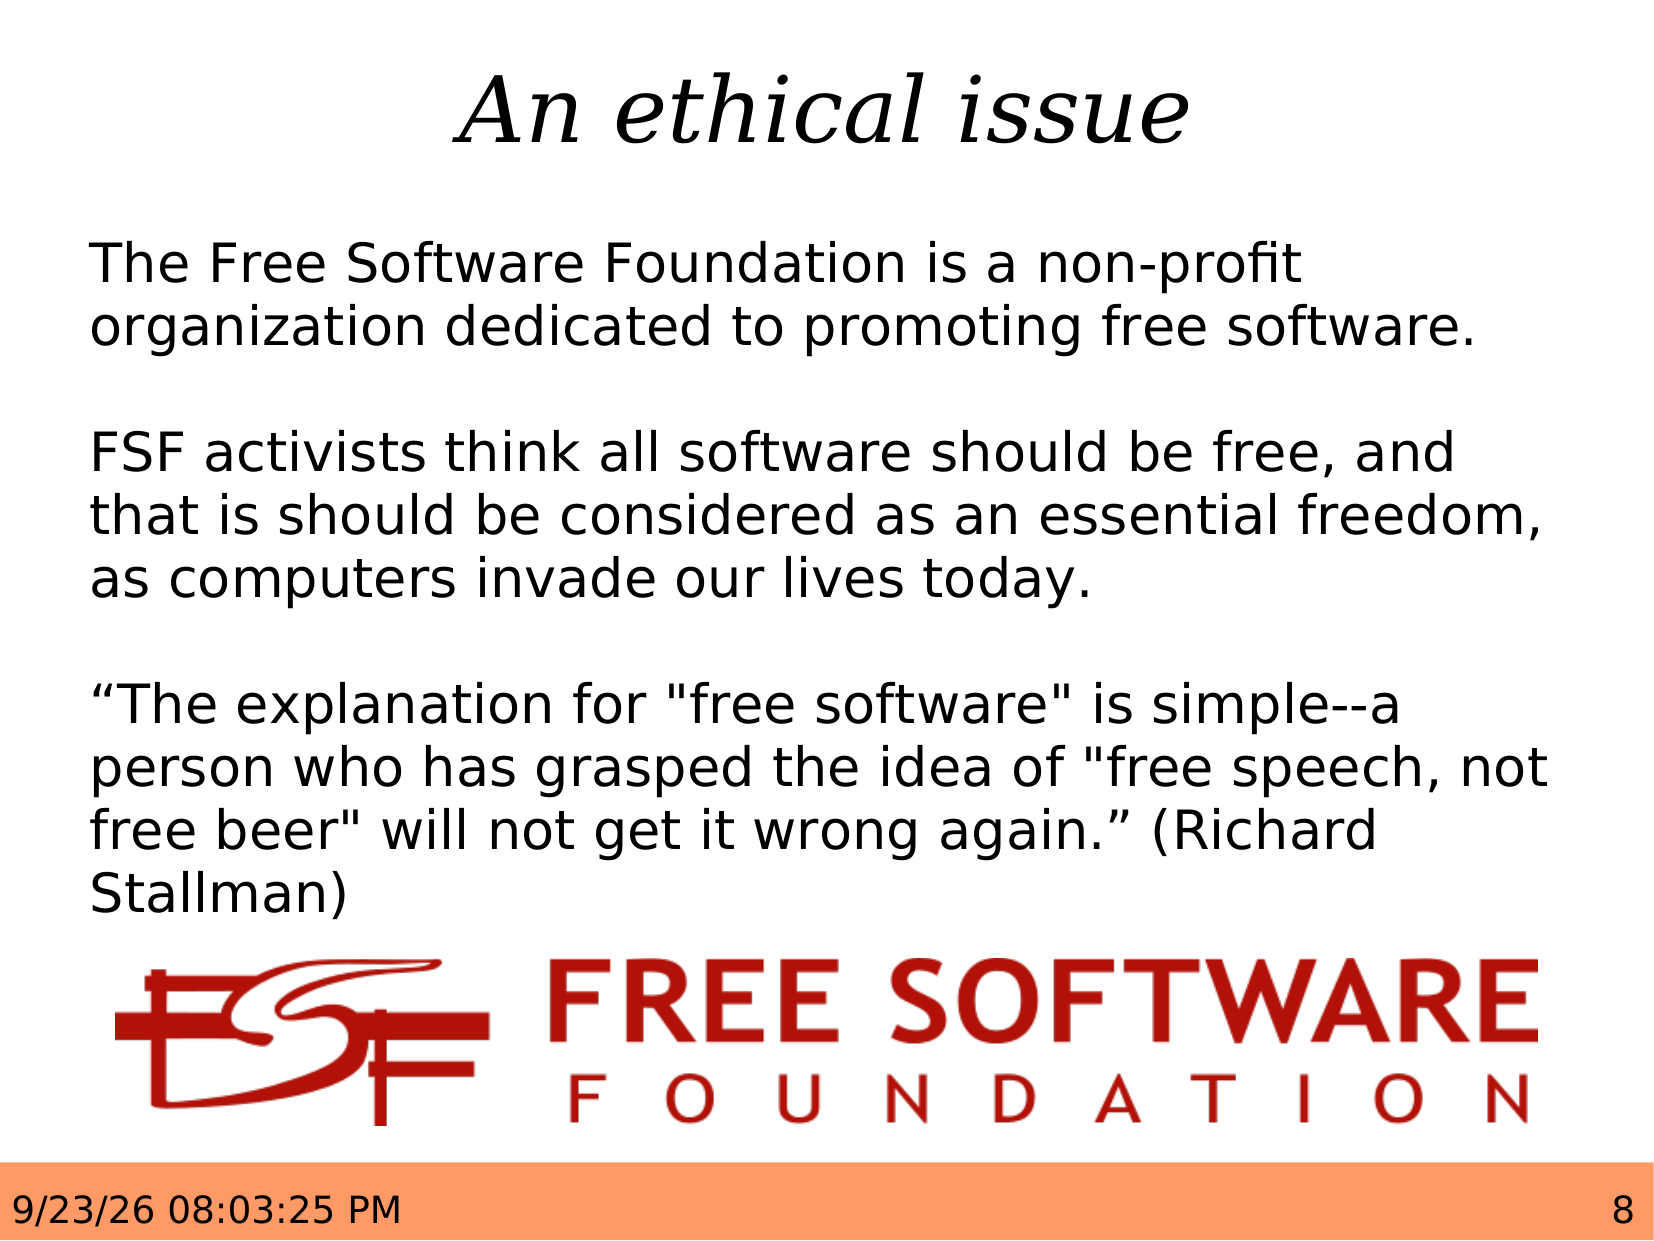

# An ethical issue
The Free Software Foundation is a non-profit organization dedicated to promoting free software.
FSF activists think all software should be free, and that is should be considered as an essential freedom, as computers invade our lives today.
“The explanation for "free software" is simple--a person who has grasped the idea of "free speech, not free beer" will not get it wrong again.” (Richard Stallman)